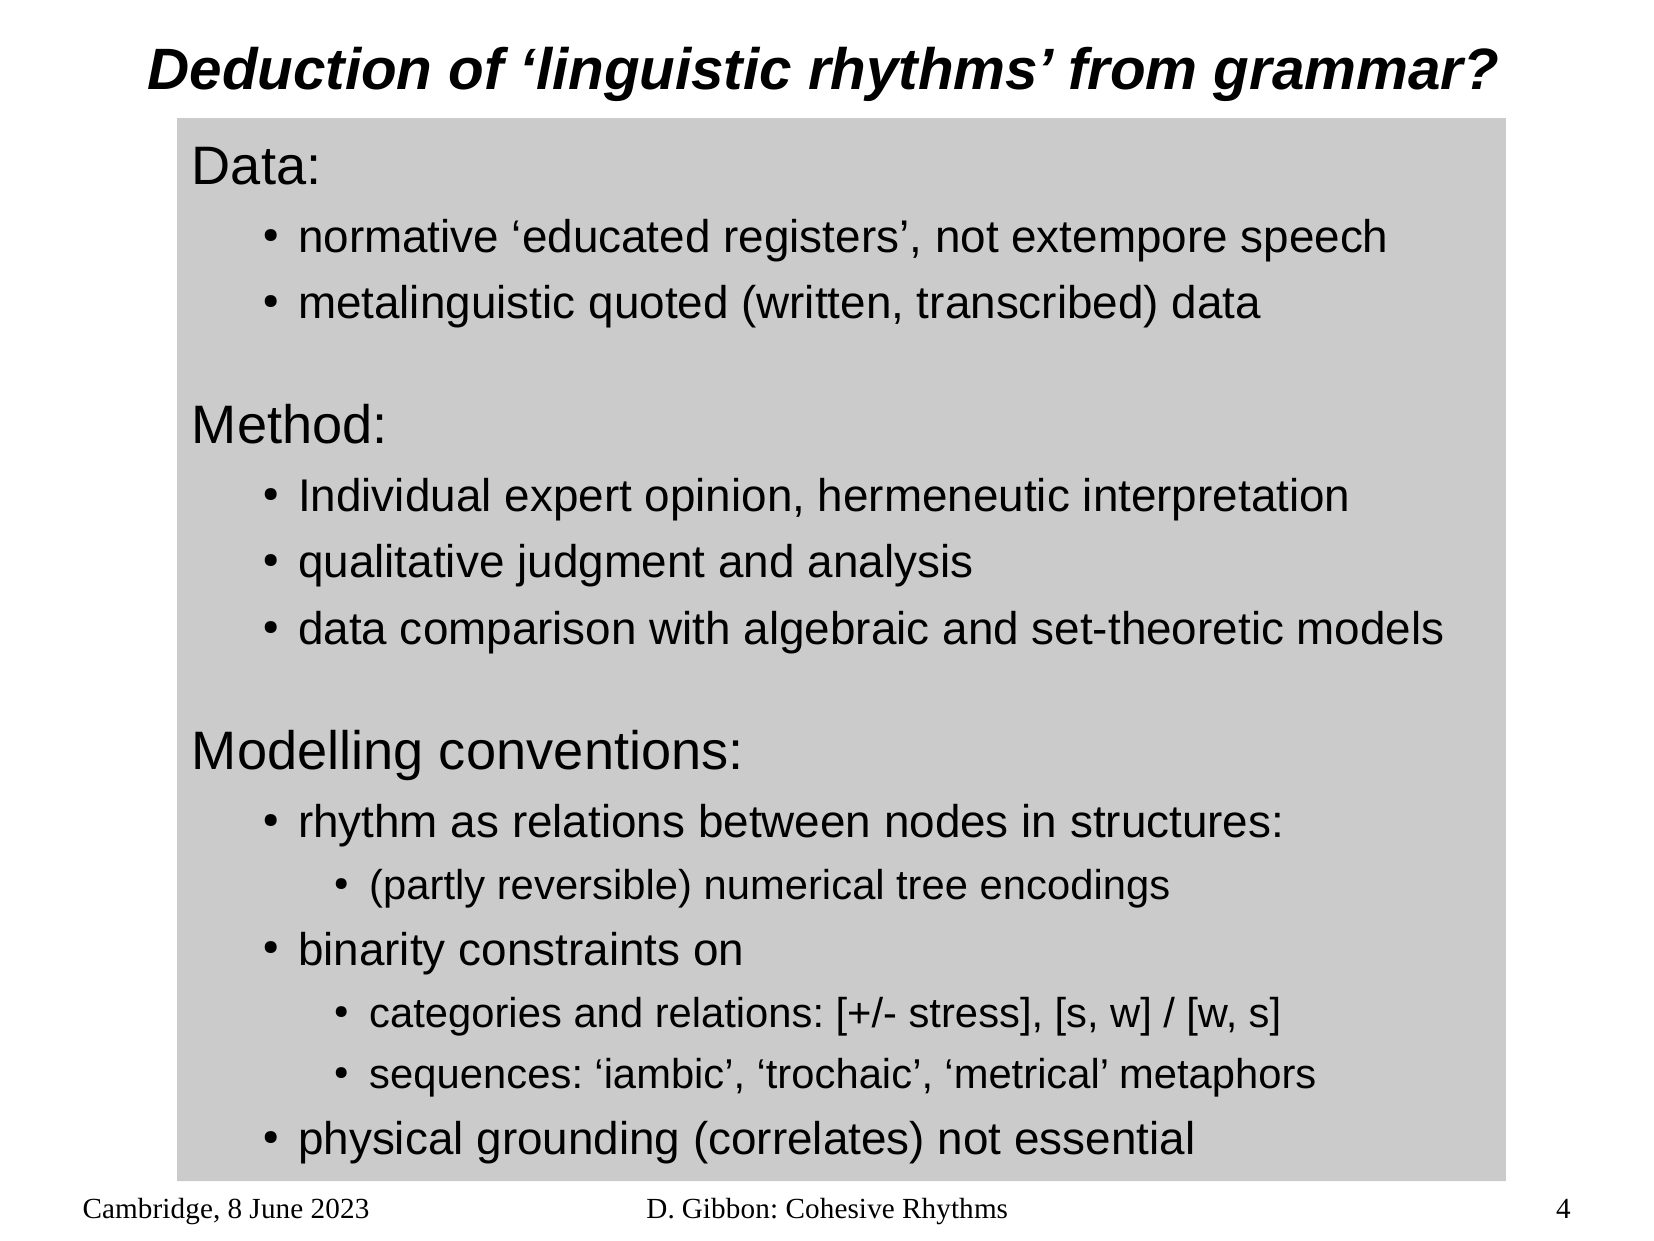

# Deduction of ‘linguistic rhythms’ from grammar?
Data:
normative ‘educated registers’, not extempore speech
metalinguistic quoted (written, transcribed) data
Method:
Individual expert opinion, hermeneutic interpretation
qualitative judgment and analysis
data comparison with algebraic and set-theoretic models
Modelling conventions:
rhythm as relations between nodes in structures:
(partly reversible) numerical tree encodings
binarity constraints on
categories and relations: [+/- stress], [s, w] / [w, s]
sequences: ‘iambic’, ‘trochaic’, ‘metrical’ metaphors
physical grounding (correlates) not essential
Cambridge, 8 June 2023
D. Gibbon: Cohesive Rhythms
4